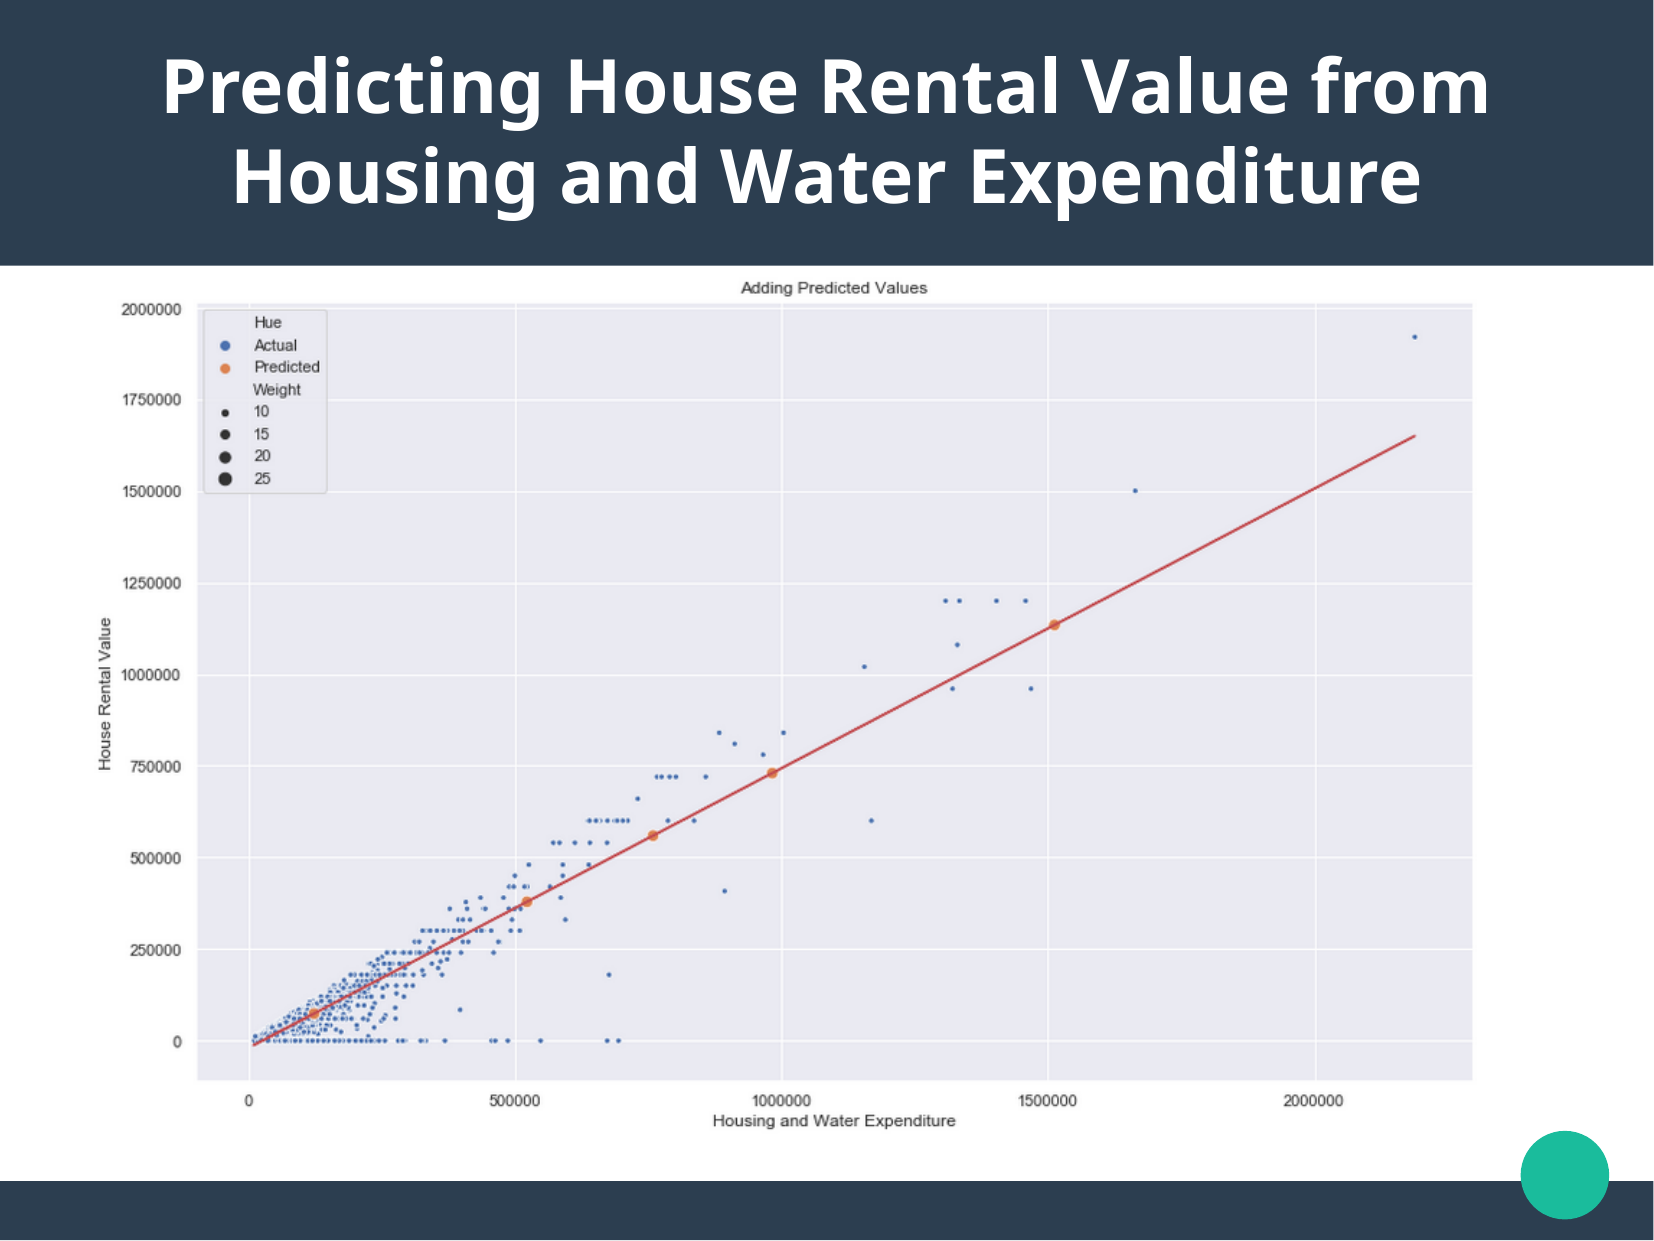

Predicting House Rental Value from Housing and Water Expenditure